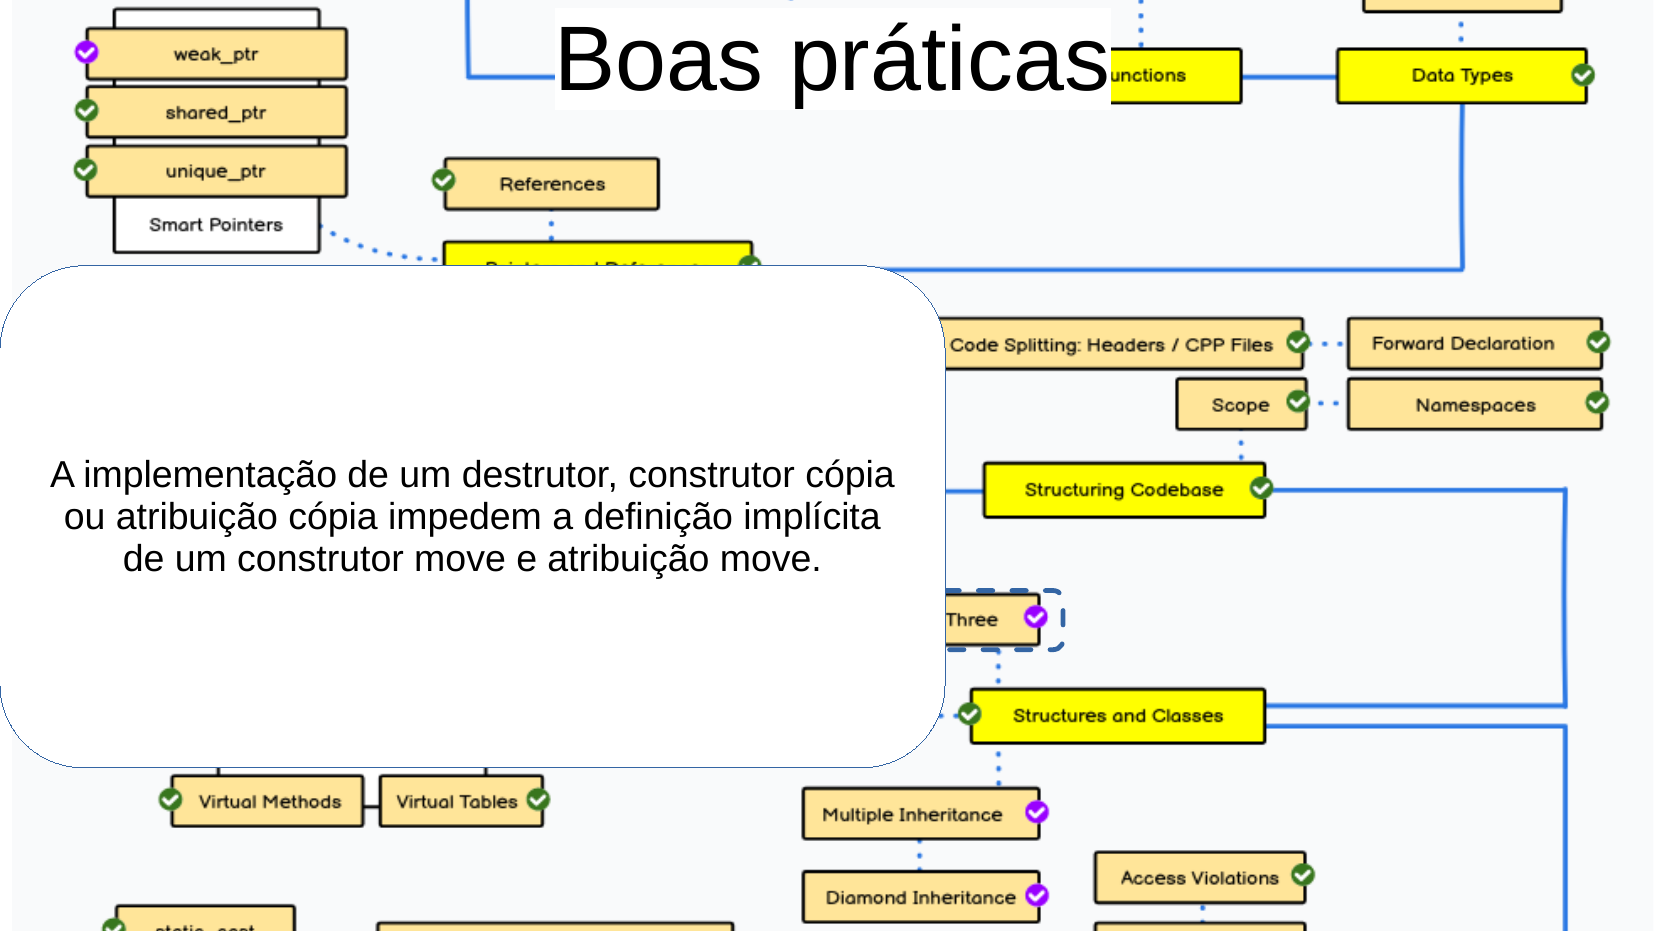

# Boas práticas
A implementação de um destrutor, construtor cópia ou atribuição cópia impedem a definição implícita de um construtor move e atribuição move.